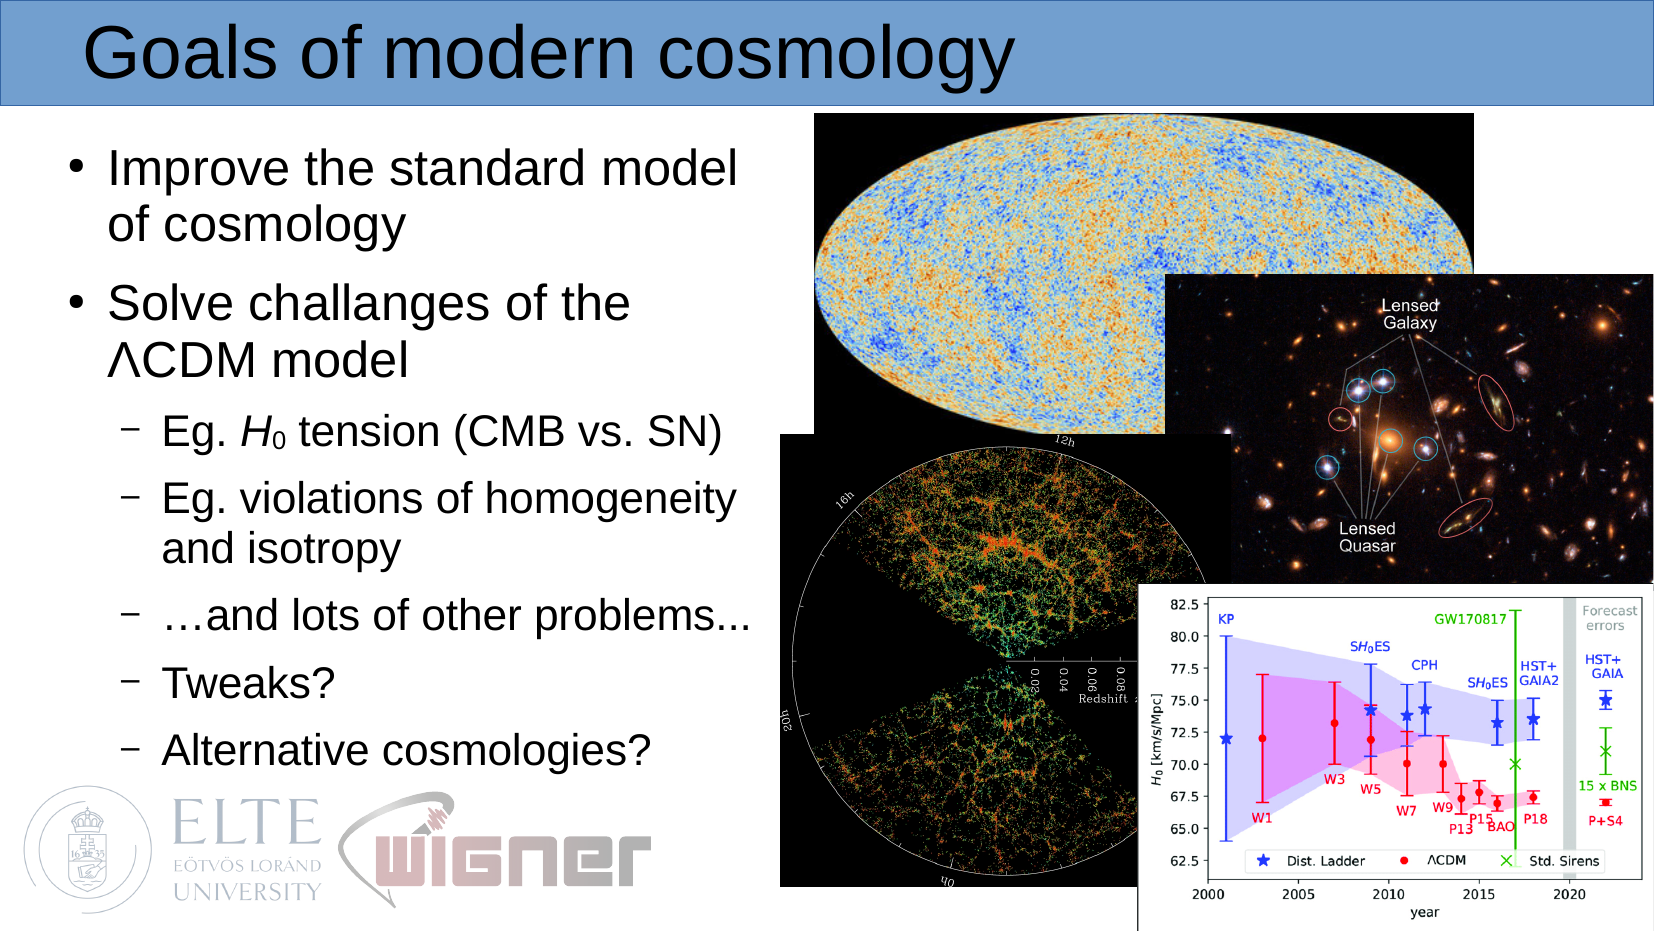

Goals of modern cosmology
# Improve the standard model of cosmology
Solve challanges of the ΛCDM model
Eg. H0 tension (CMB vs. SN)
Eg. violations of homogeneity and isotropy
…and lots of other problems...
Tweaks?
Alternative cosmologies?